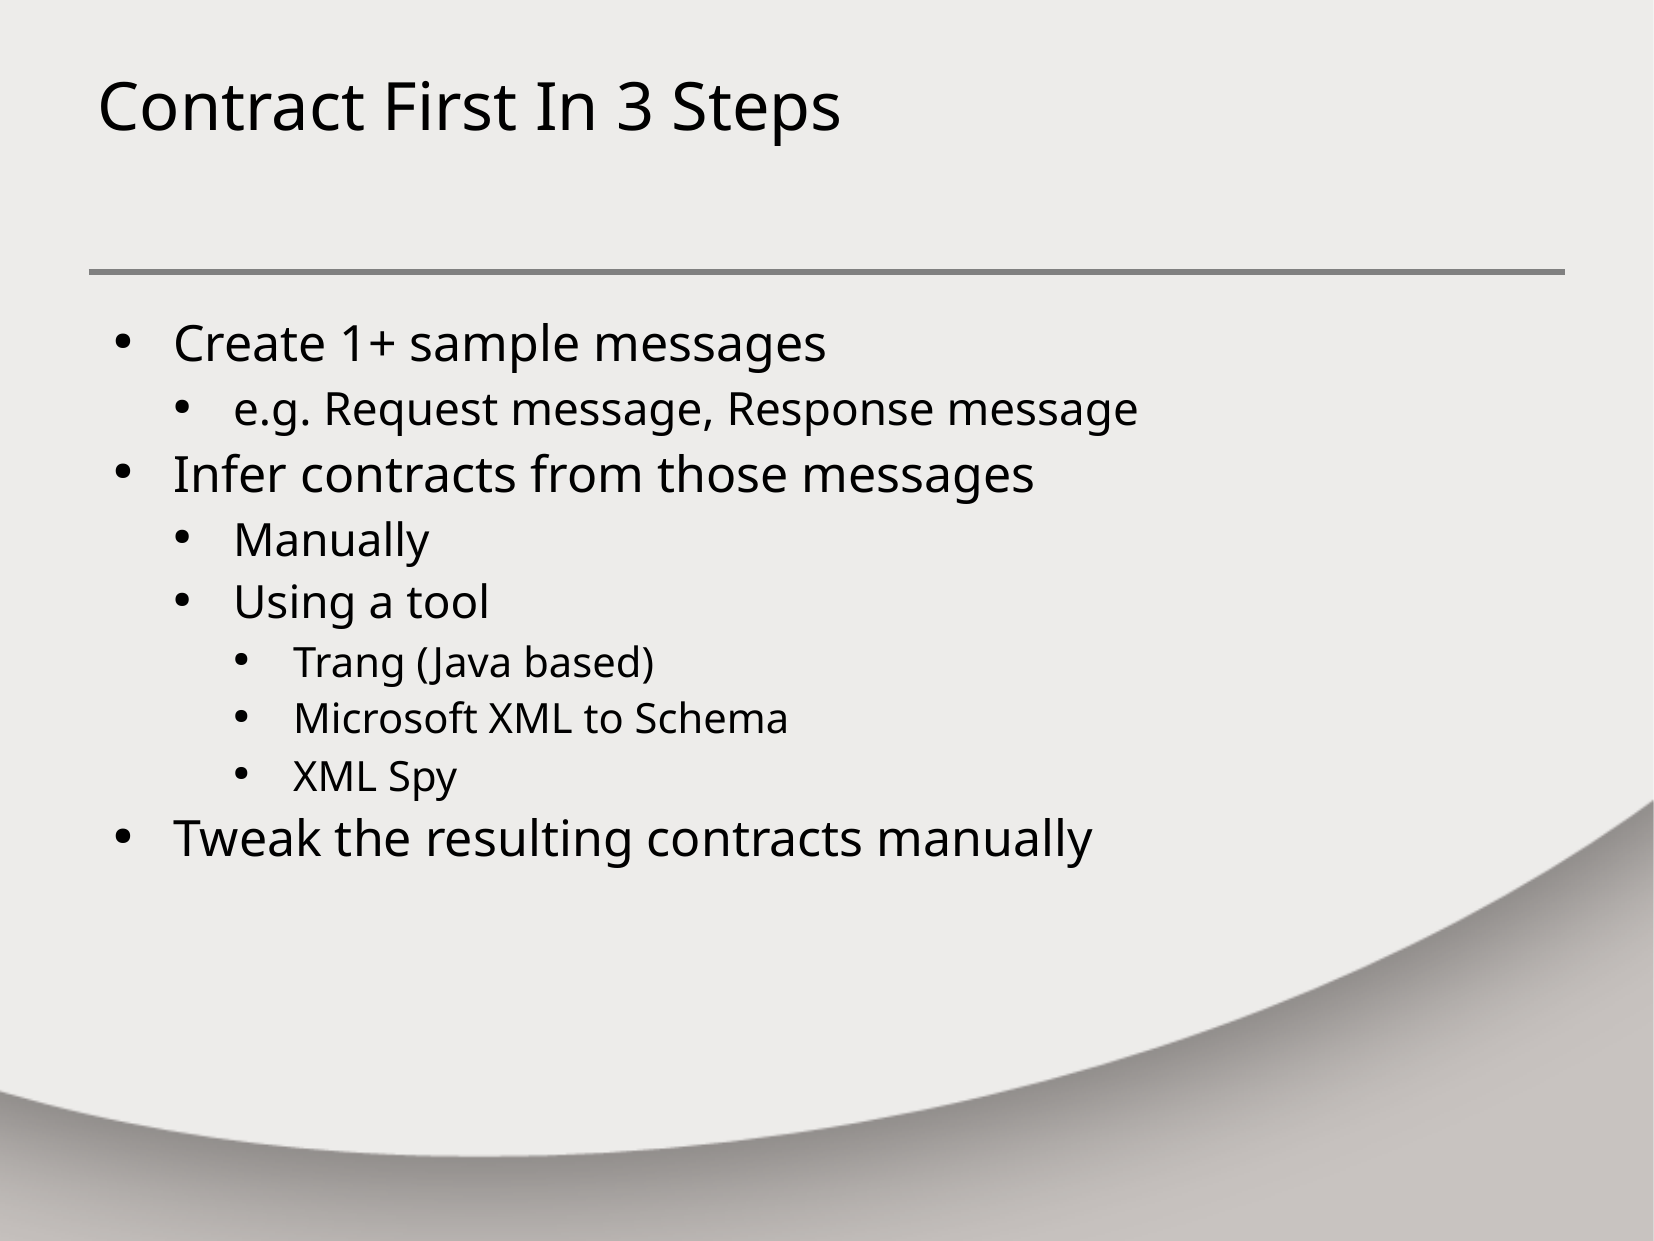

# Contract First In 3 Steps
Create 1+ sample messages
e.g. Request message, Response message
Infer contracts from those messages
Manually
Using a tool
Trang (Java based)
Microsoft XML to Schema
XML Spy
Tweak the resulting contracts manually